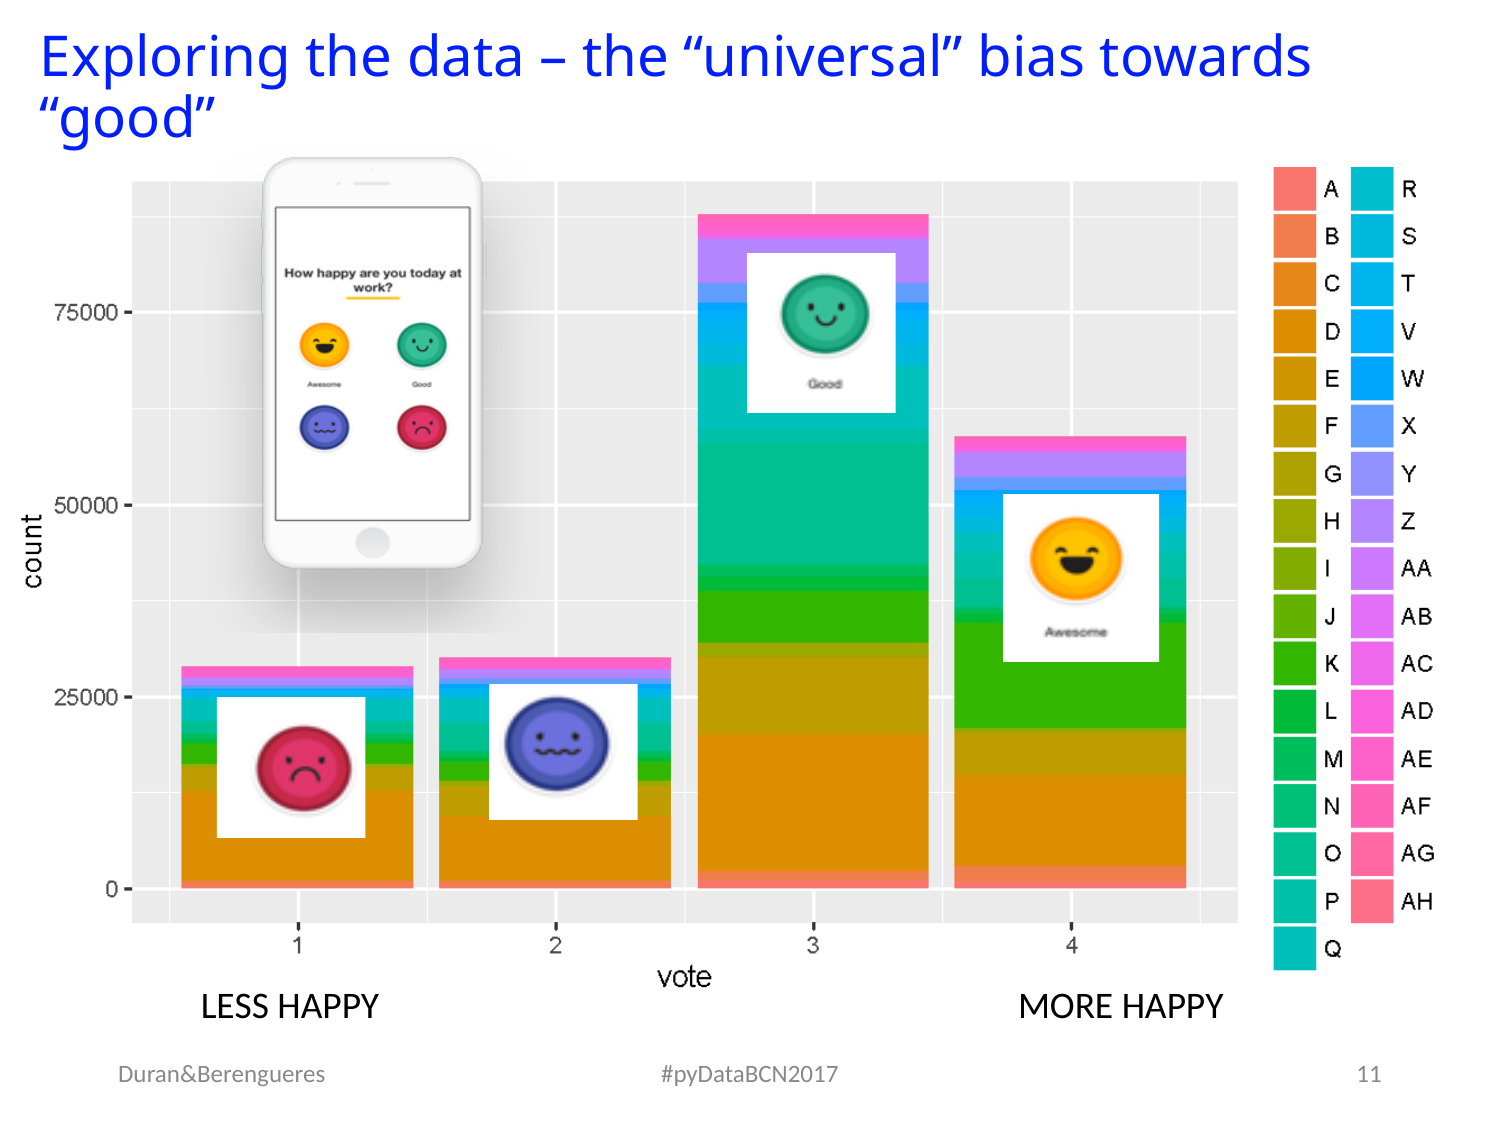

# Exploring the data – the “universal” bias towards “good”
LESS HAPPY
MORE HAPPY
Duran&Berengueres
#pyDataBCN2017